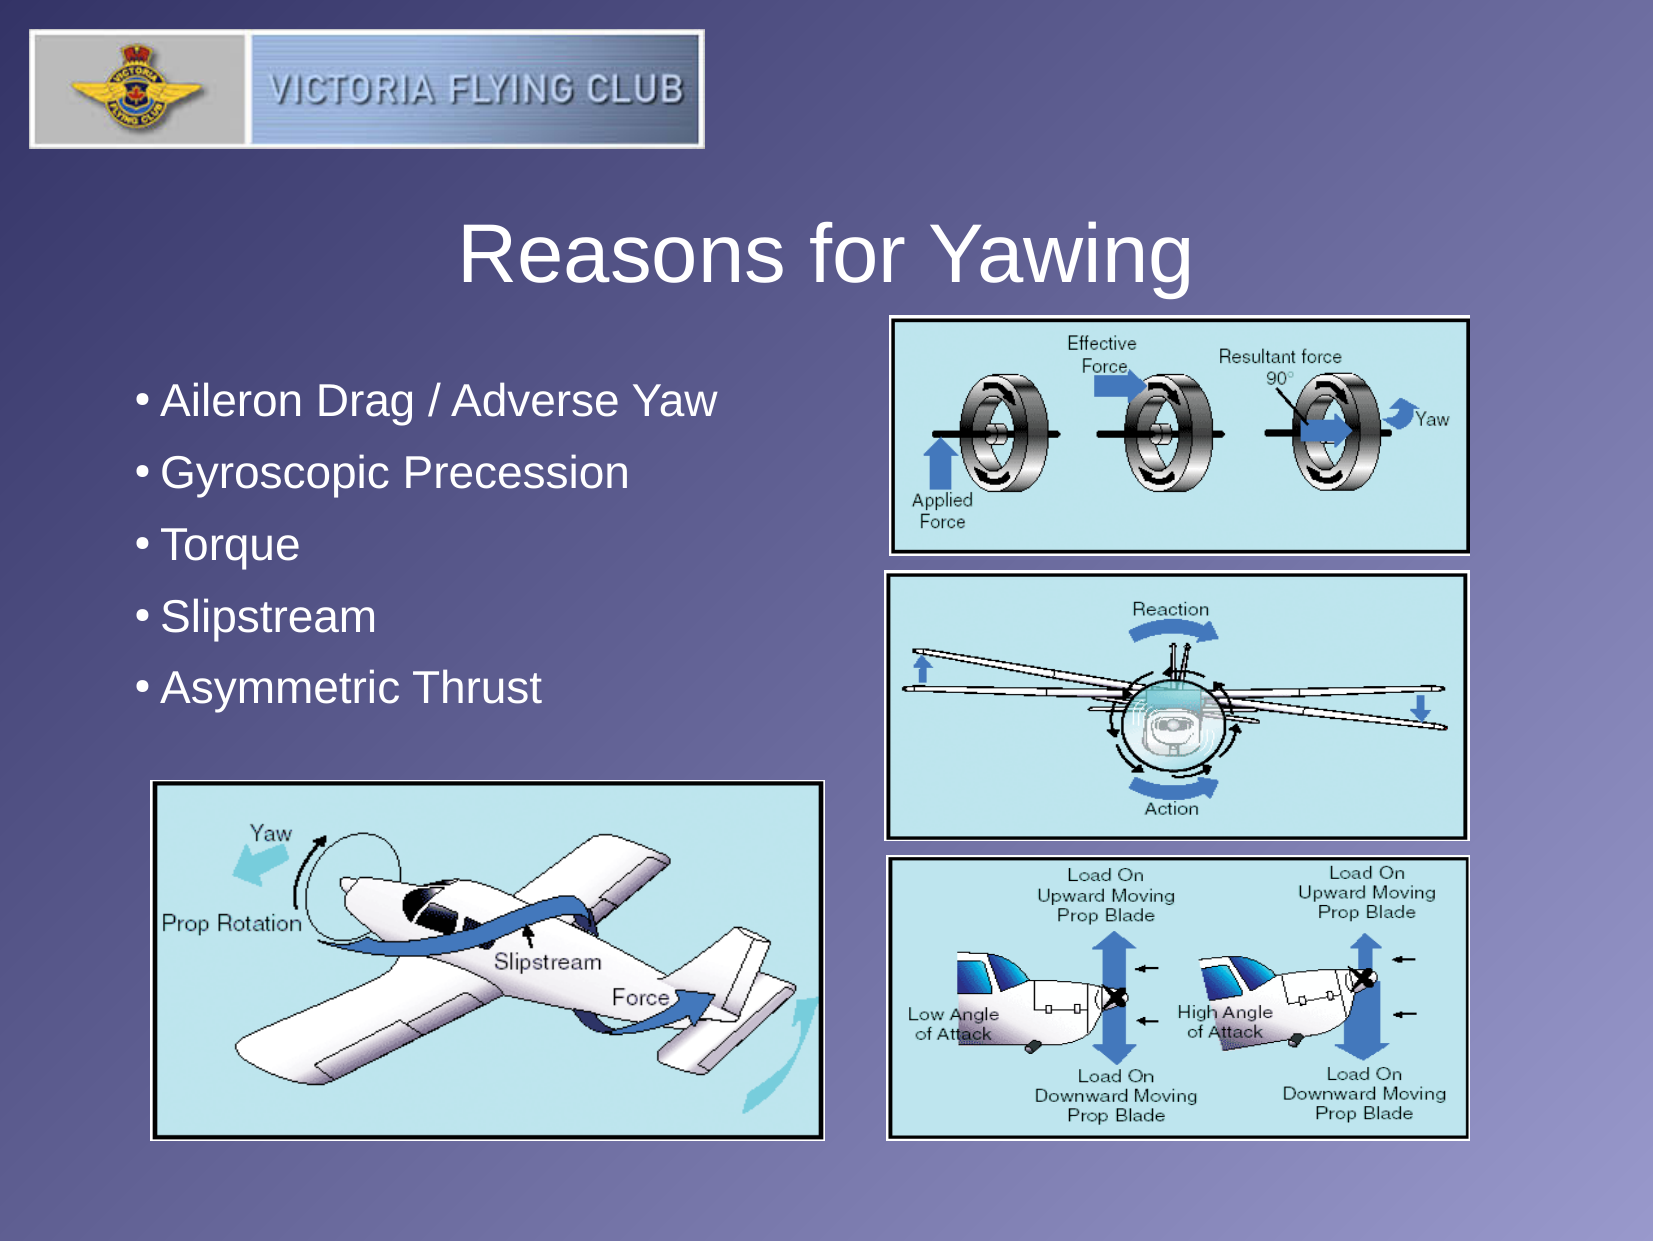

# Reasons for Yawing
Aileron Drag / Adverse Yaw
Gyroscopic Precession
Torque
Slipstream
Asymmetric Thrust